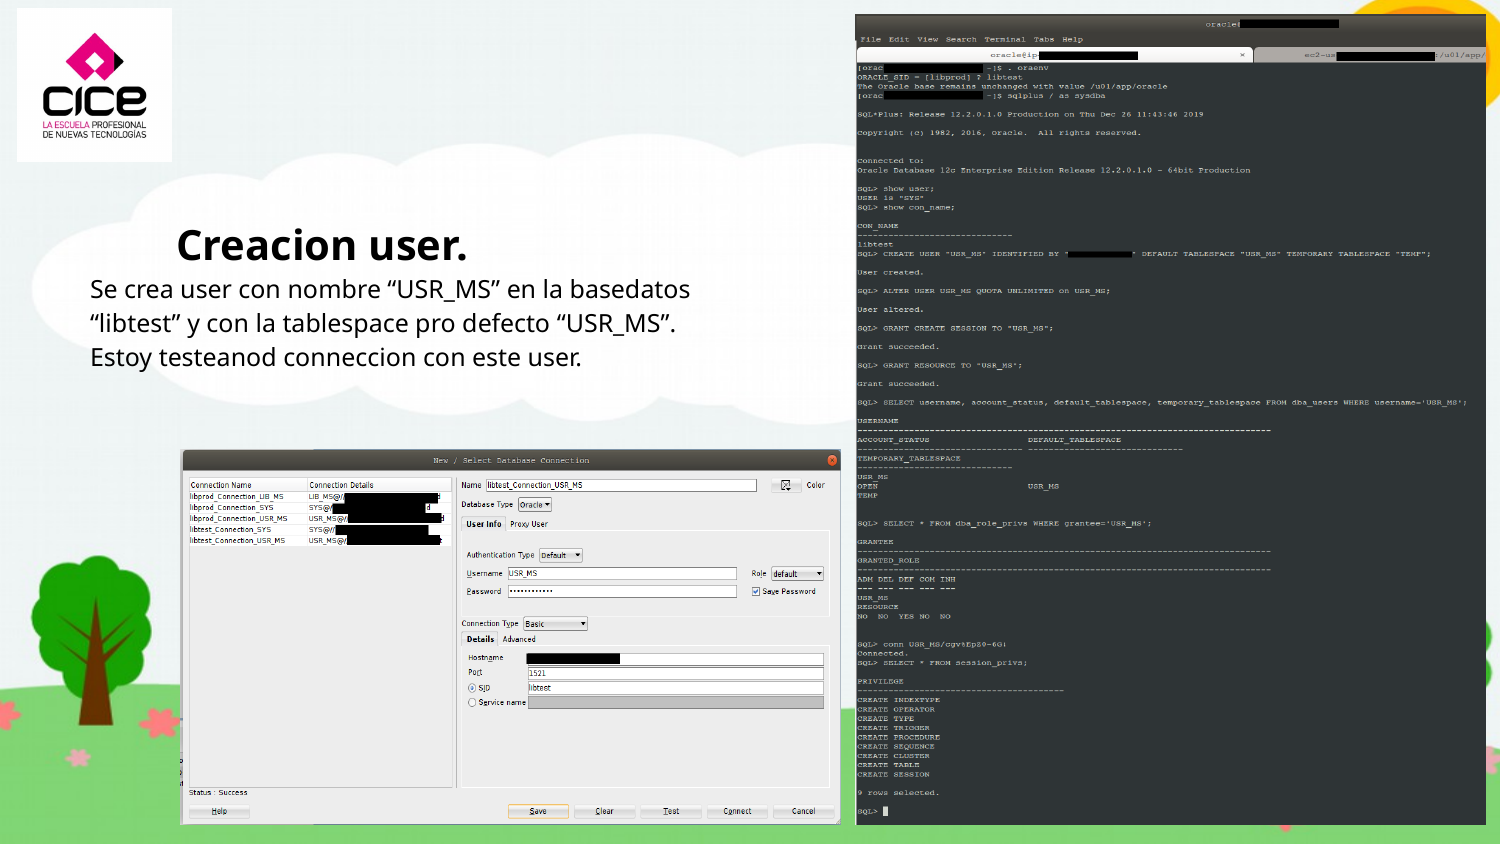

# Creacion user. Se crea user con nombre “USR_MS” en la basedatos “libtest” y con la tablespace pro defecto “USR_MS”. Estoy testeanod conneccion con este user.